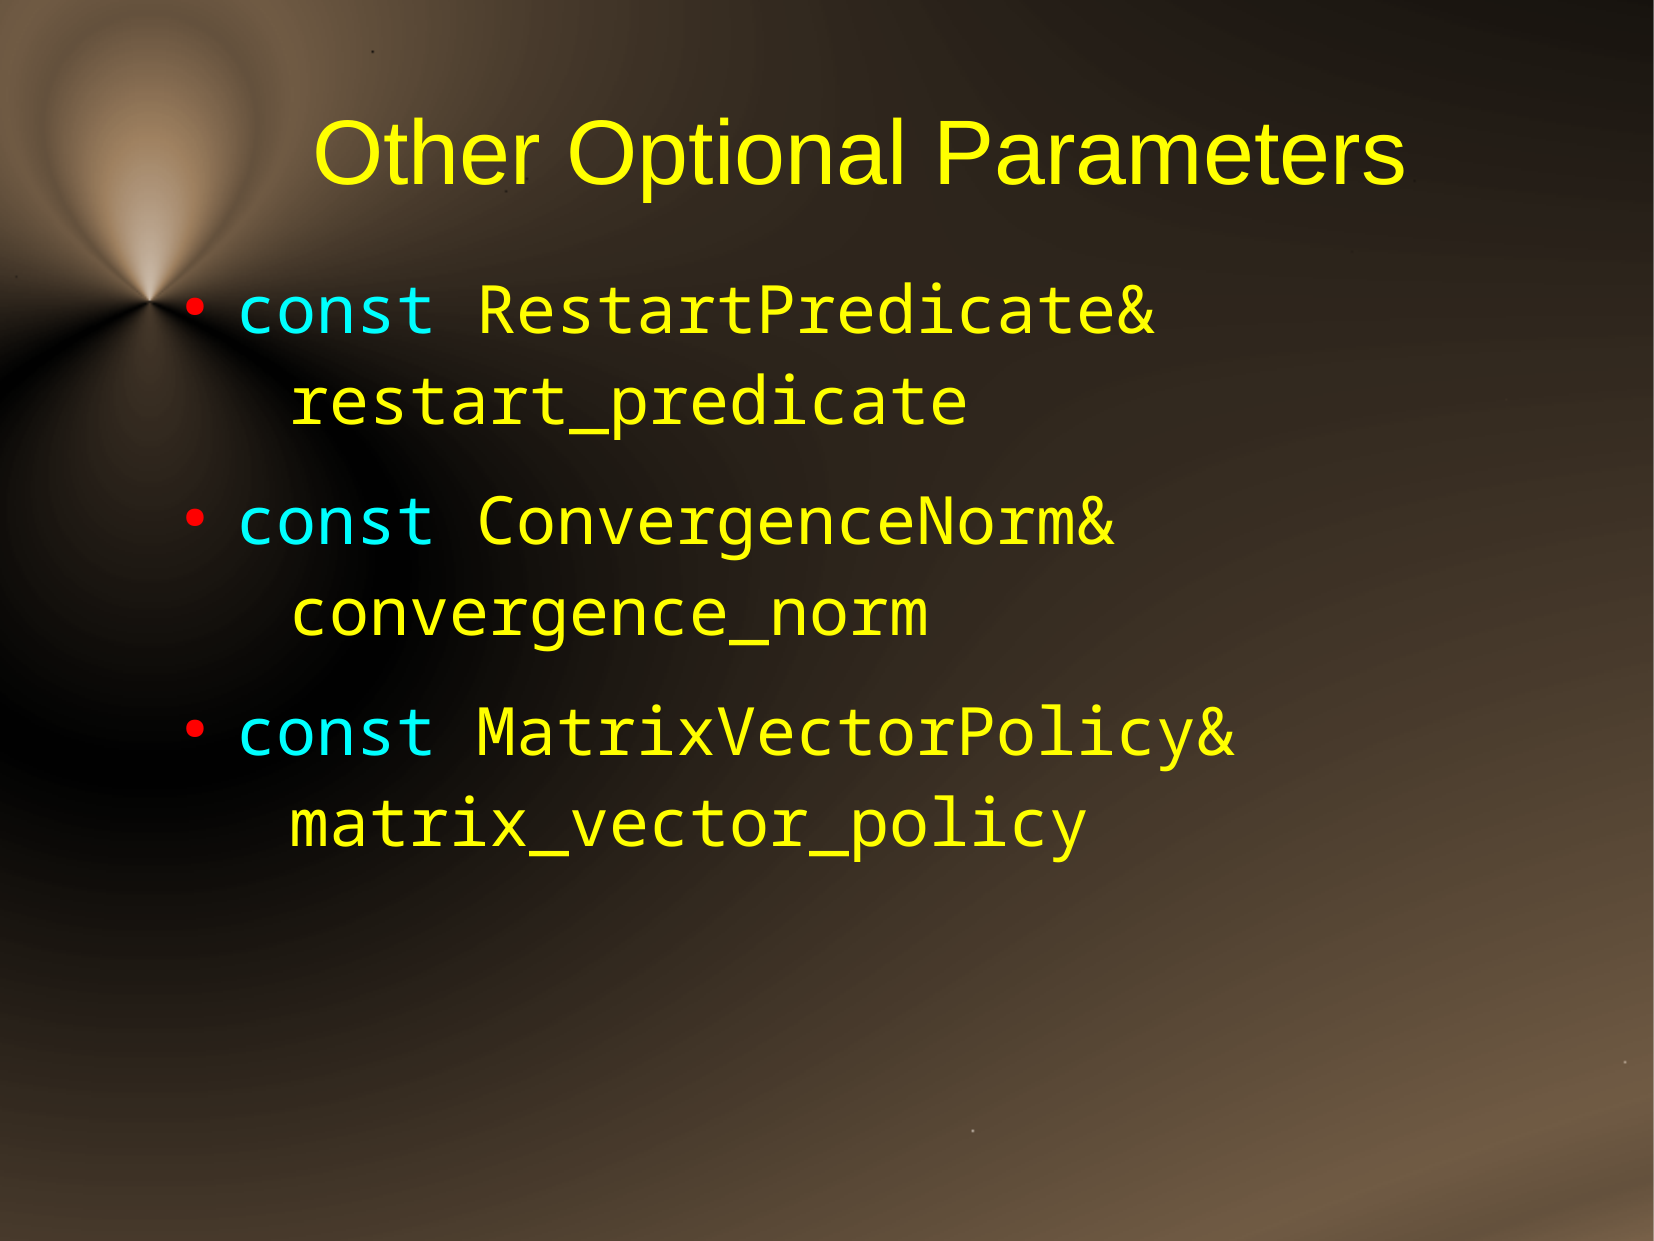

# Other Optional Parameters
const RestartPredicate& restart_predicate
const ConvergenceNorm& convergence_norm
const MatrixVectorPolicy& matrix_vector_policy